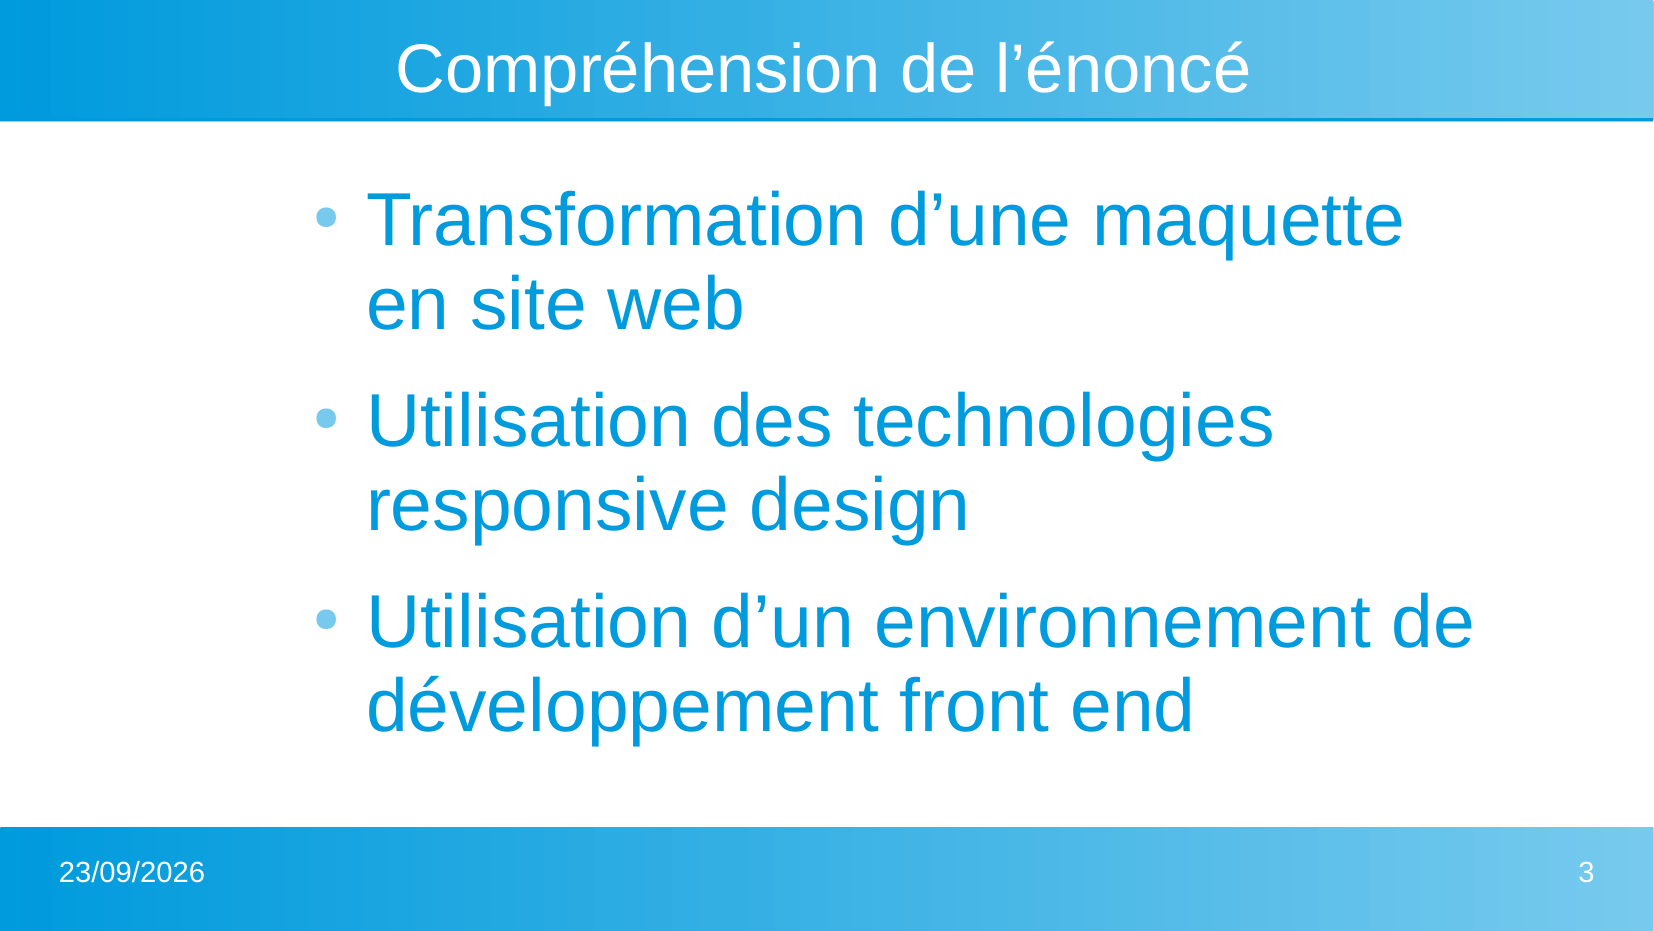

# Compréhension de l’énoncé
Transformation d’une maquette en site web
Utilisation des technologies responsive design
Utilisation d’un environnement de développement front end
3